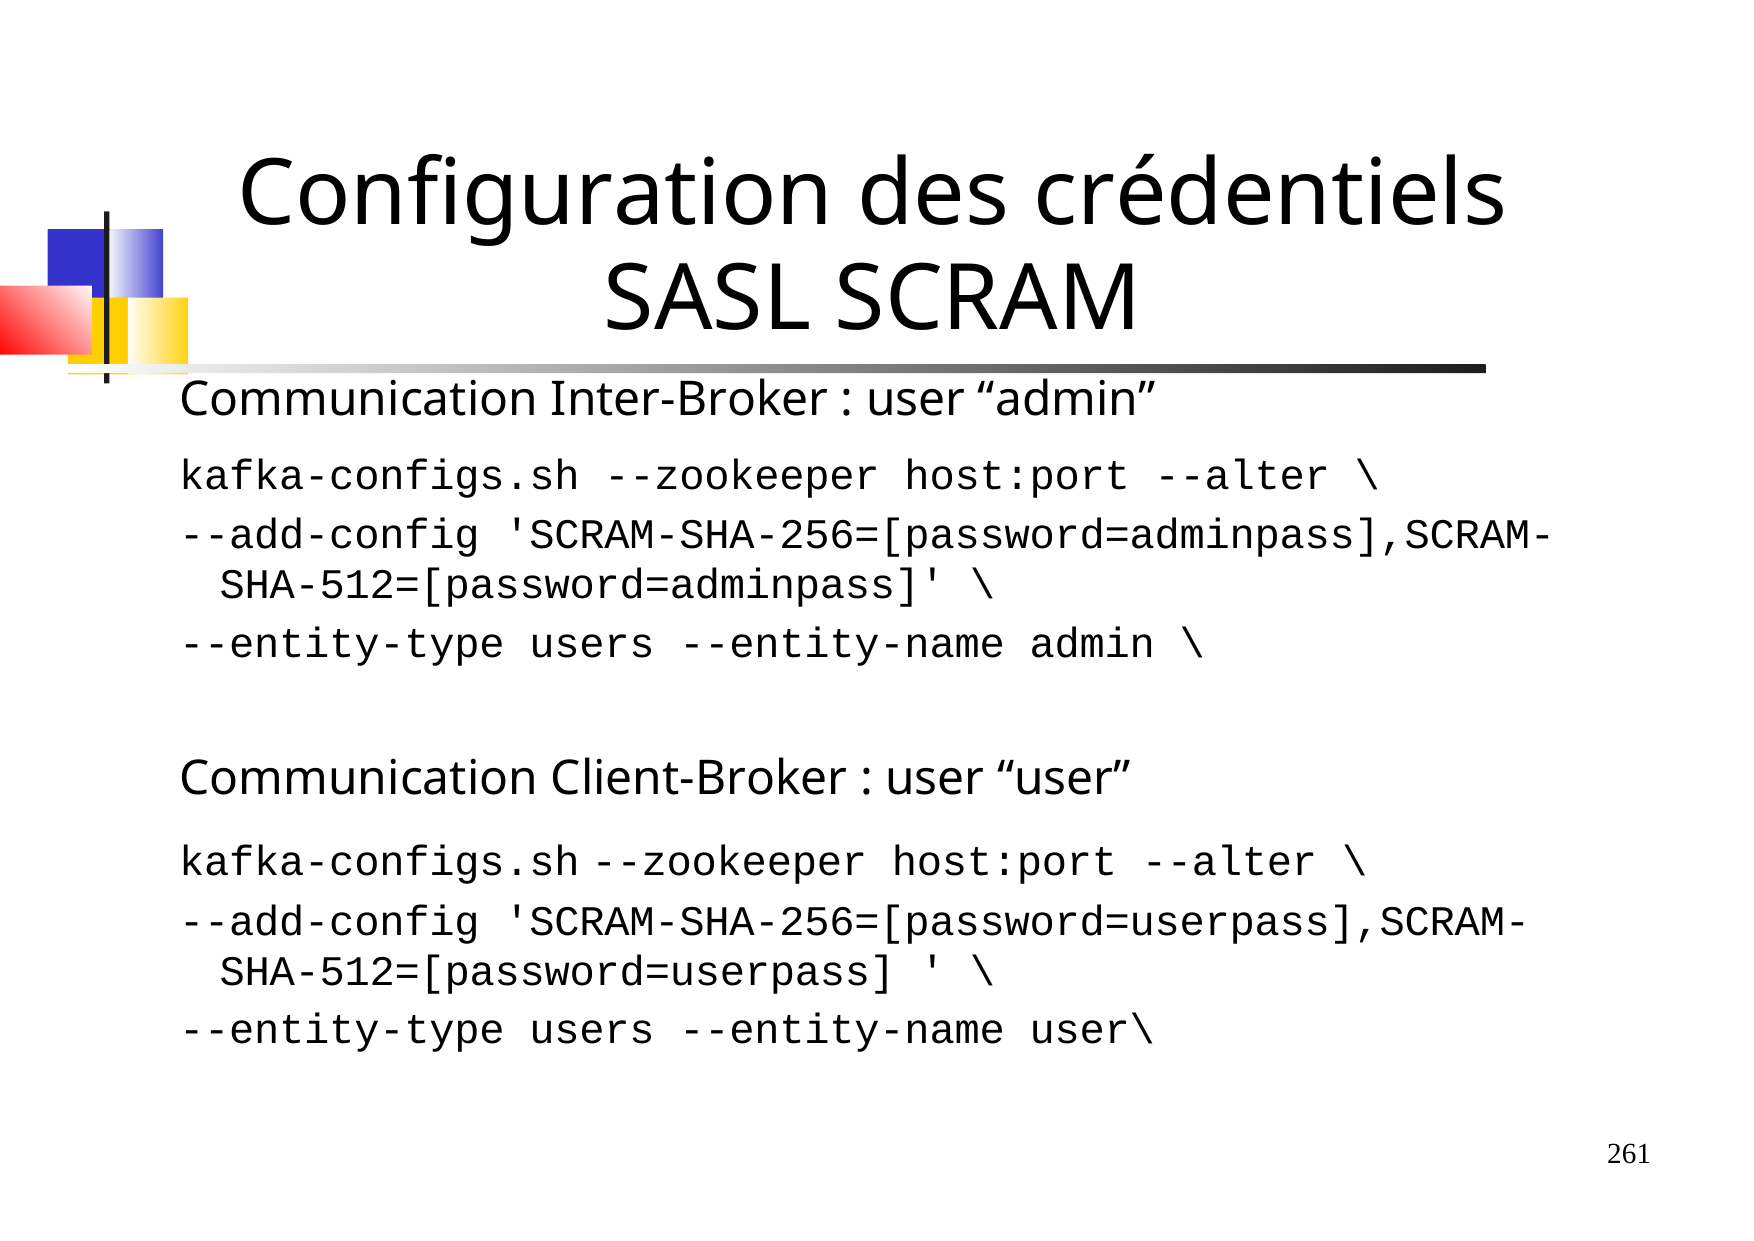

# Configuration des crédentiels SASL SCRAM
Communication Inter-Broker : user “admin”
kafka-configs.sh --zookeeper host:port --alter \
--add-config 'SCRAM-SHA-256=[password=adminpass],SCRAM-SHA-512=[password=adminpass]' \
--entity-type users --entity-name admin \
Communication Client-Broker : user “user”
kafka-configs.sh --zookeeper host:port --alter \
--add-config 'SCRAM-SHA-256=[password=userpass],SCRAM-SHA-512=[password=userpass] ' \
--entity-type users --entity-name user\